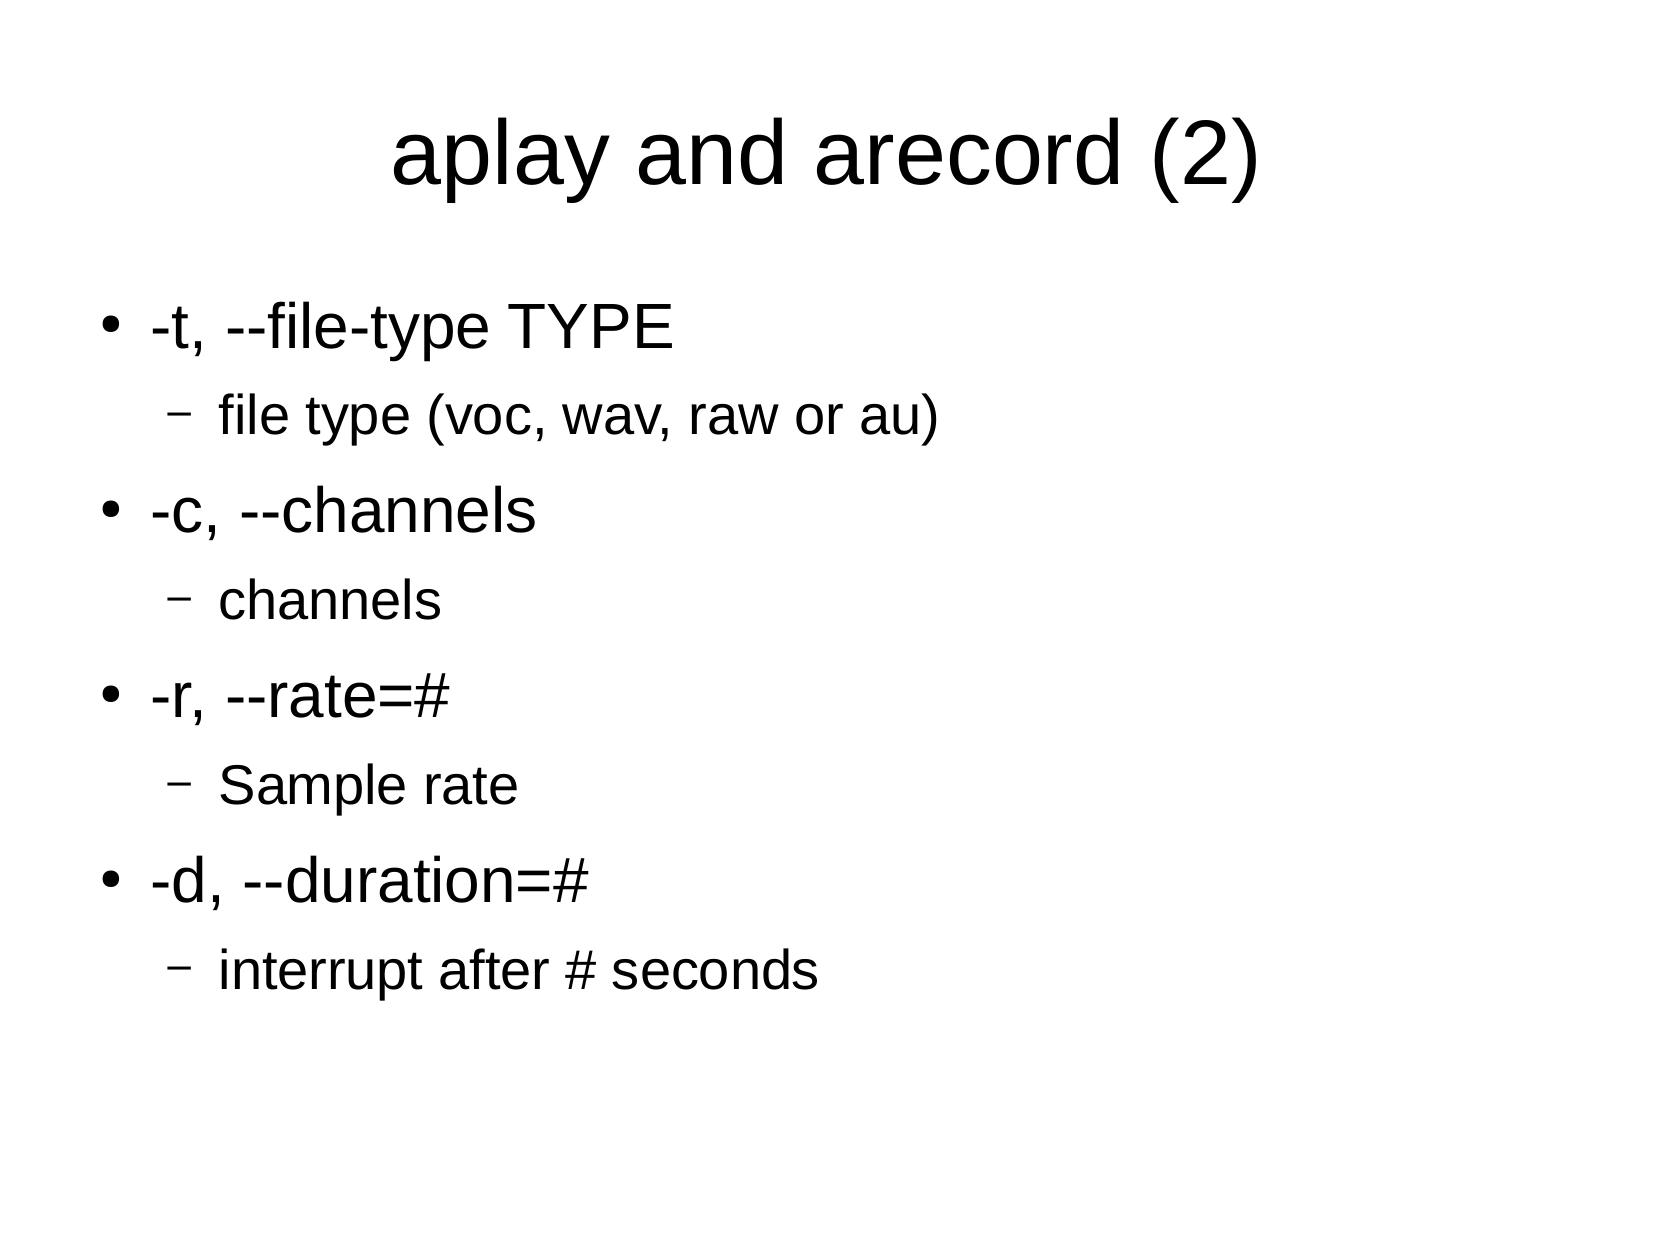

# aplay and arecord (2)
-t, --file-type TYPE
file type (voc, wav, raw or au)
-c, --channels
channels
-r, --rate=#
Sample rate
-d, --duration=#
interrupt after # seconds